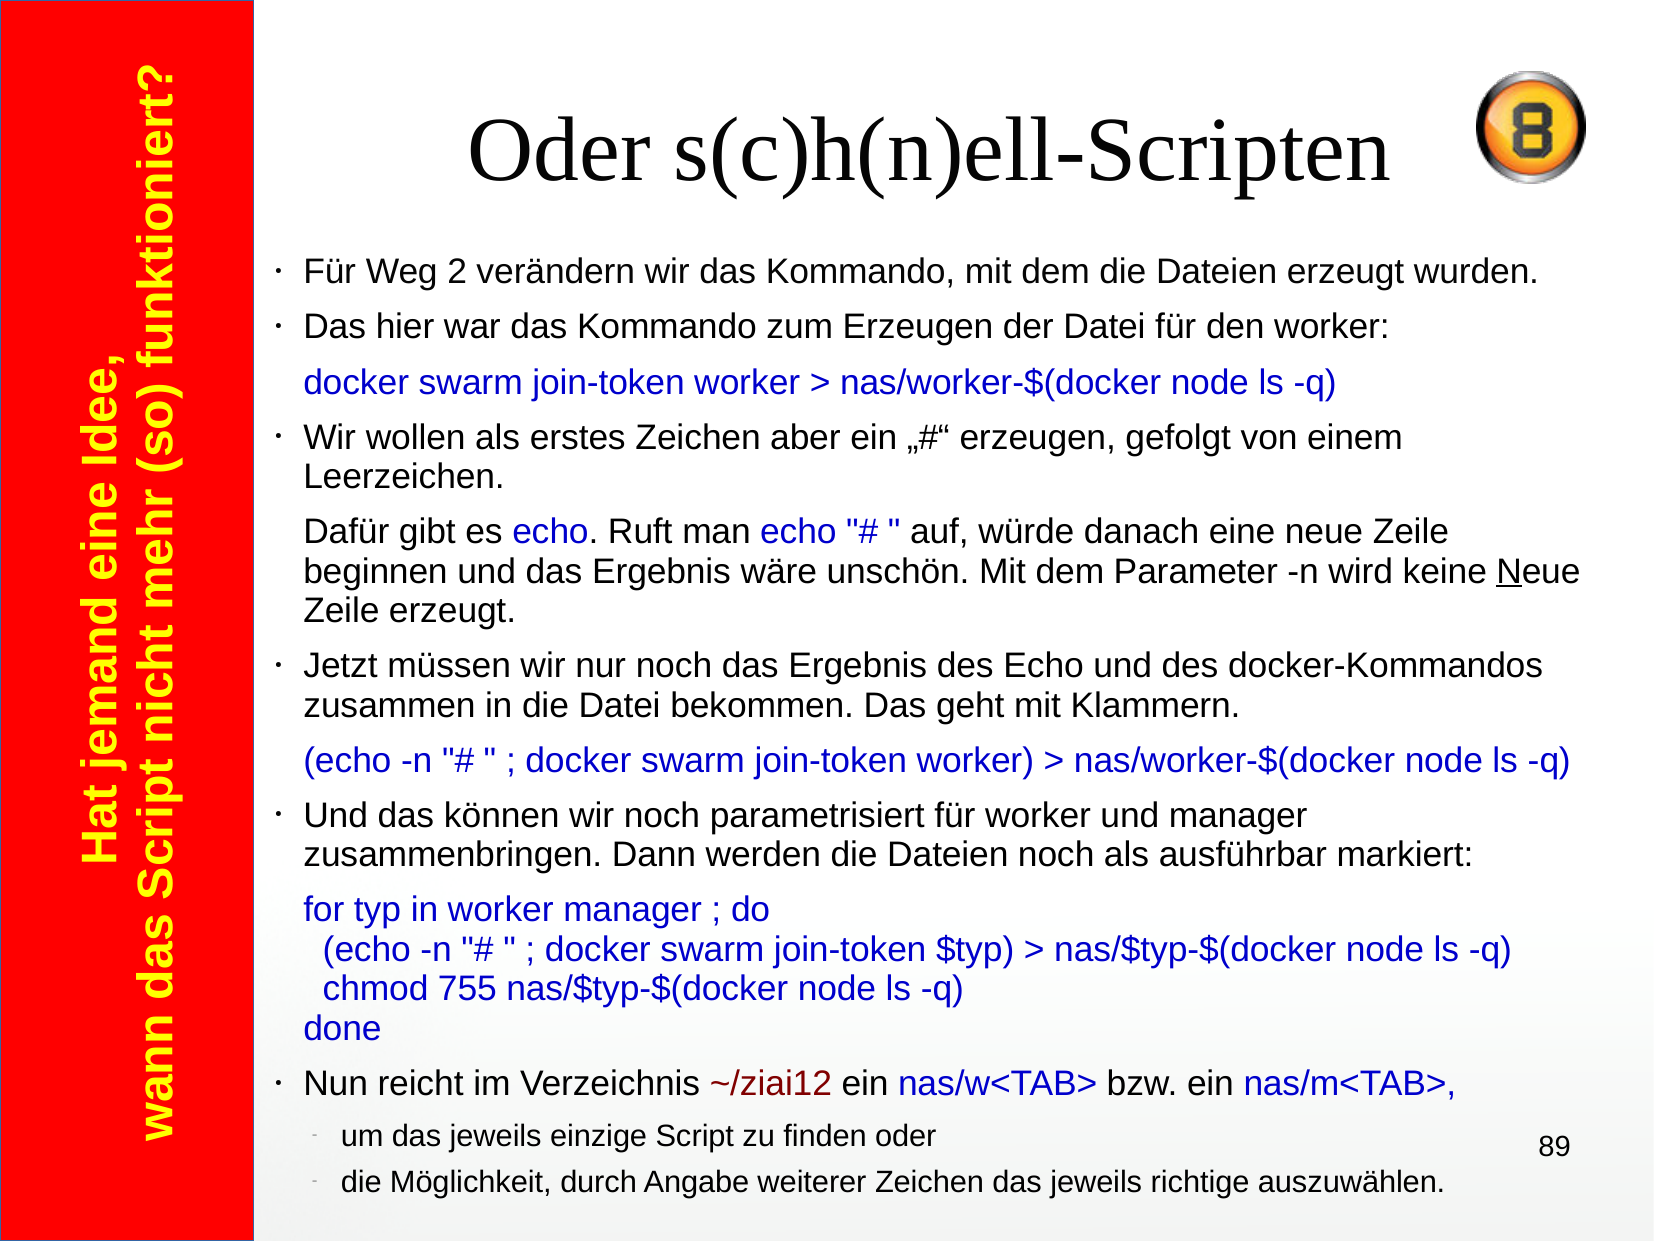

# Oder s(c)h(n)ell-Scripten
Für Weg 2 verändern wir das Kommando, mit dem die Dateien erzeugt wurden.
Das hier war das Kommando zum Erzeugen der Datei für den worker:
docker swarm join-token worker > nas/worker-$(docker node ls -q)
Wir wollen als erstes Zeichen aber ein „#“ erzeugen, gefolgt von einem Leerzeichen.
Dafür gibt es echo. Ruft man echo "# " auf, würde danach eine neue Zeile beginnen und das Ergebnis wäre unschön. Mit dem Parameter -n wird keine Neue Zeile erzeugt.
Jetzt müssen wir nur noch das Ergebnis des Echo und des docker-Kommandos zusammen in die Datei bekommen. Das geht mit Klammern.
(echo -n "# " ; docker swarm join-token worker) > nas/worker-$(docker node ls -q)
Und das können wir noch parametrisiert für worker und manager zusammenbringen. Dann werden die Dateien noch als ausführbar markiert:
for typ in worker manager ; do
 (echo -n "# " ; docker swarm join-token $typ) > nas/$typ-$(docker node ls -q)
 chmod 755 nas/$typ-$(docker node ls -q)
done
Nun reicht im Verzeichnis ~/ziai12 ein nas/w<TAB> bzw. ein nas/m<TAB>,
um das jeweils einzige Script zu finden oder
die Möglichkeit, durch Angabe weiterer Zeichen das jeweils richtige auszuwählen.
Hat jemand eine Idee,
wann das Script nicht mehr (so) funktioniert?
89